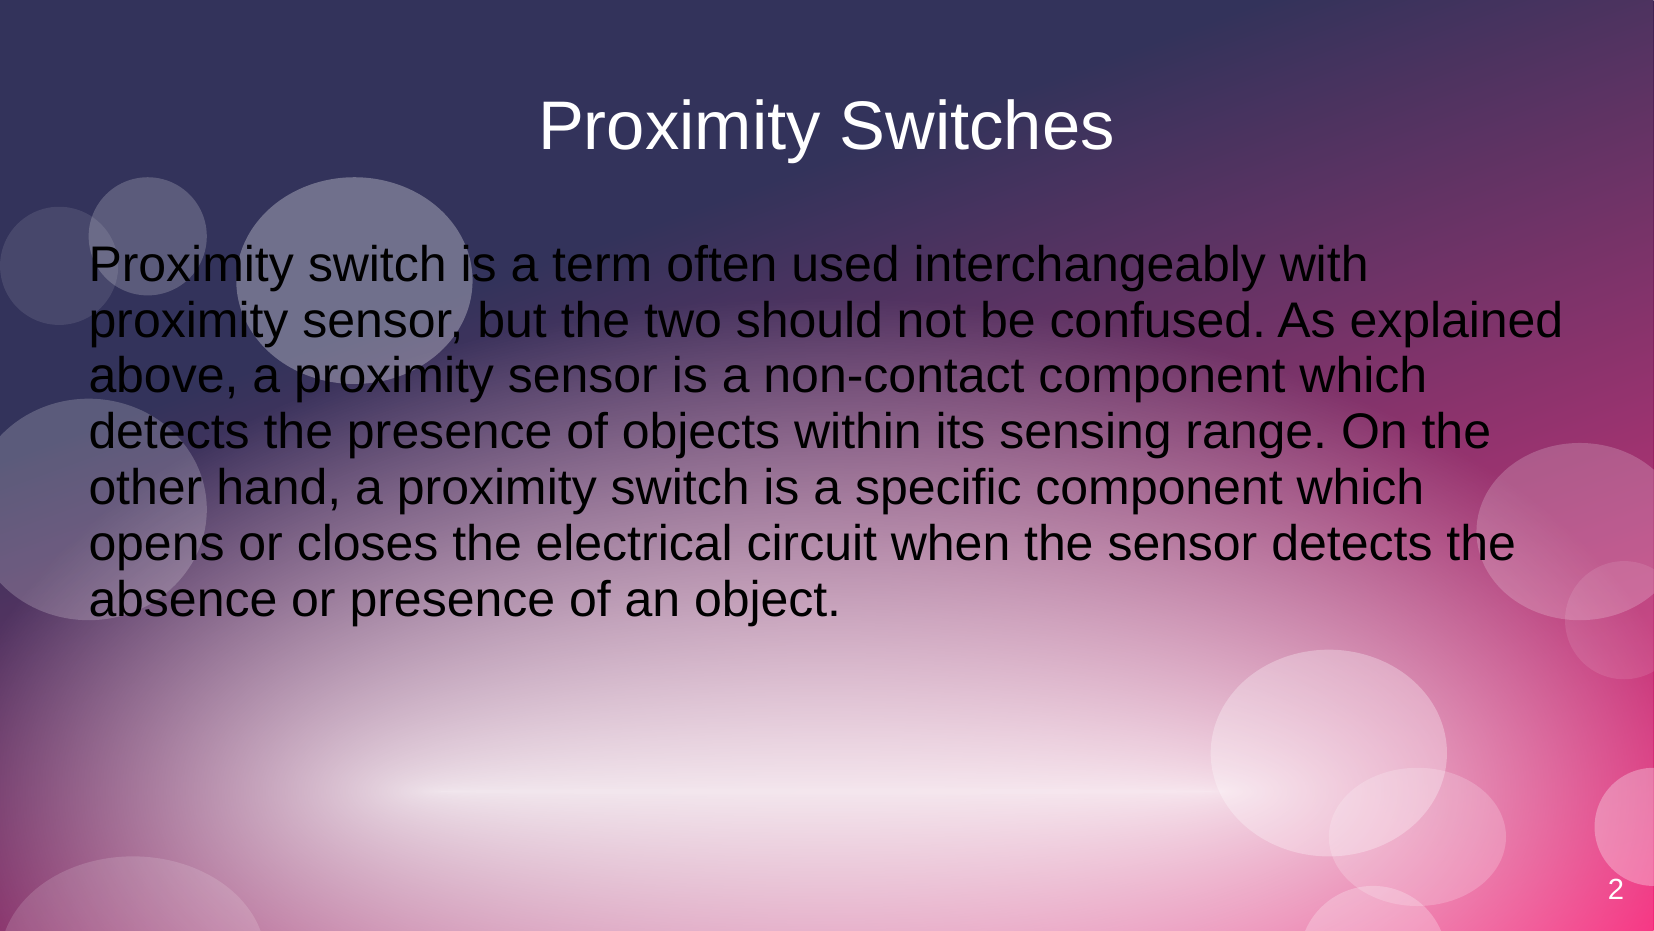

# Proximity Switches
Proximity switch is a term often used interchangeably with proximity sensor, but the two should not be confused. As explained above, a proximity sensor is a non-contact component which detects the presence of objects within its sensing range. On the other hand, a proximity switch is a specific component which opens or closes the electrical circuit when the sensor detects the absence or presence of an object.